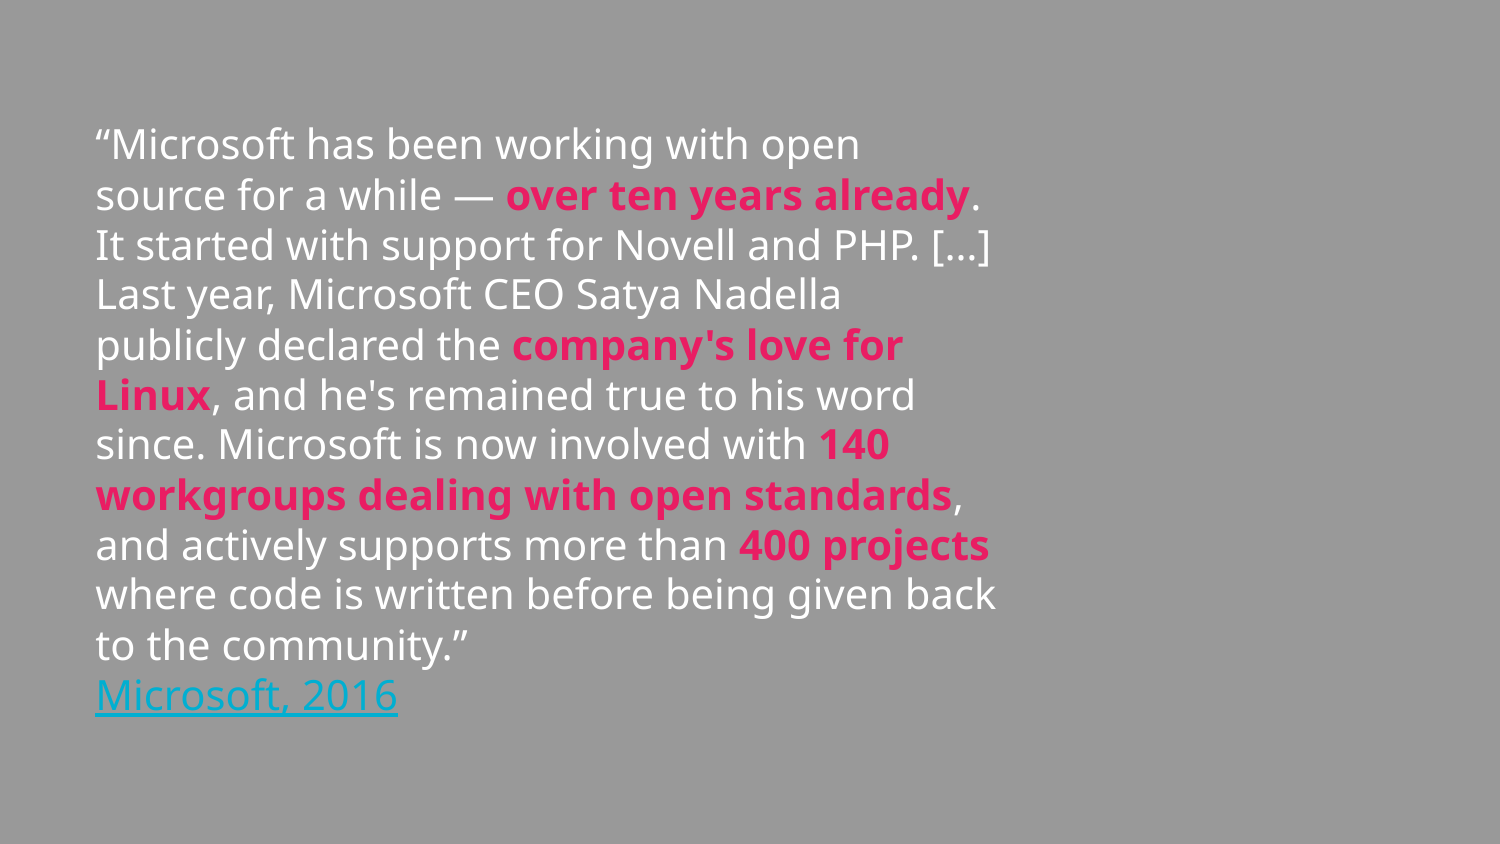

# “Microsoft has been working with open source for a while — over ten years already. It started with support for Novell and PHP. […] Last year, Microsoft CEO Satya Nadella publicly declared the company's love for Linux, and he's remained true to his word since. Microsoft is now involved with 140 workgroups dealing with open standards, and actively supports more than 400 projects where code is written before being given back to the community.” Microsoft, 2016